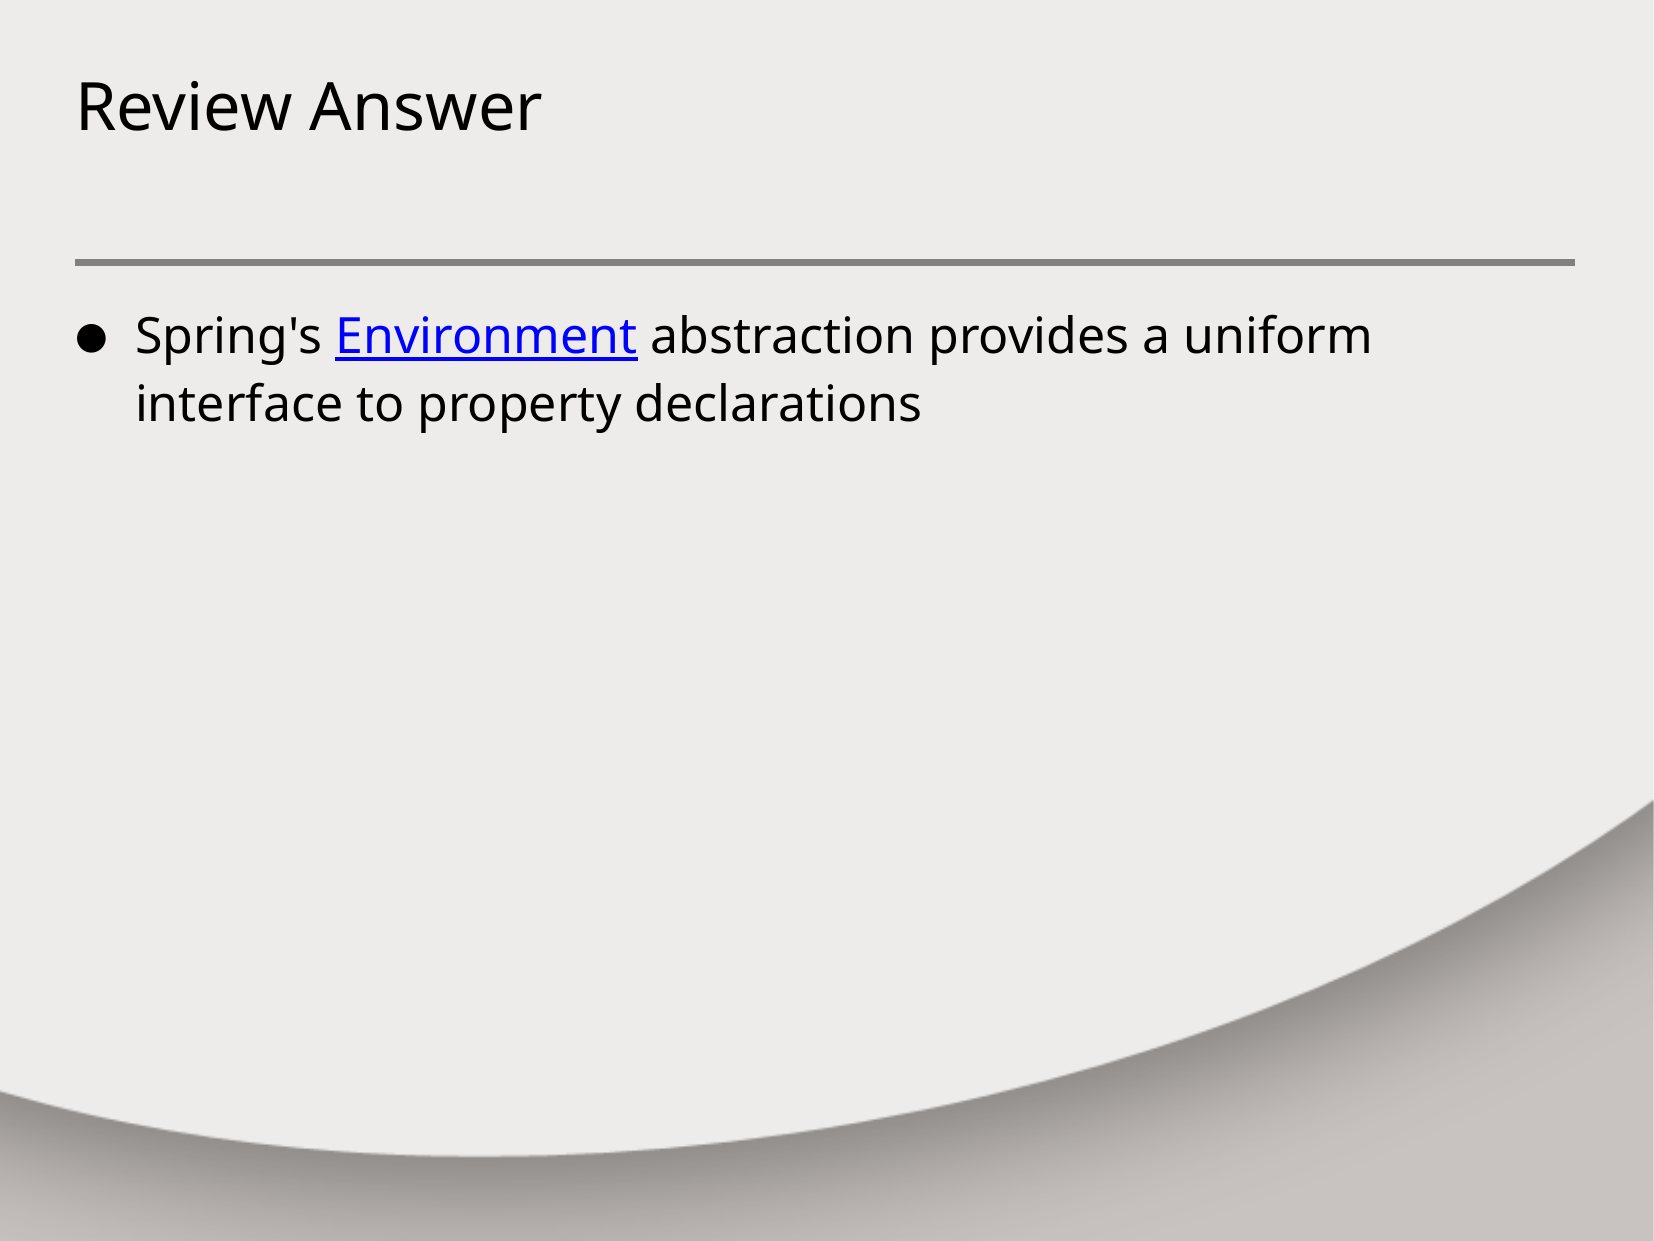

# Review Answer
Spring's Environment abstraction provides a uniform interface to property declarations